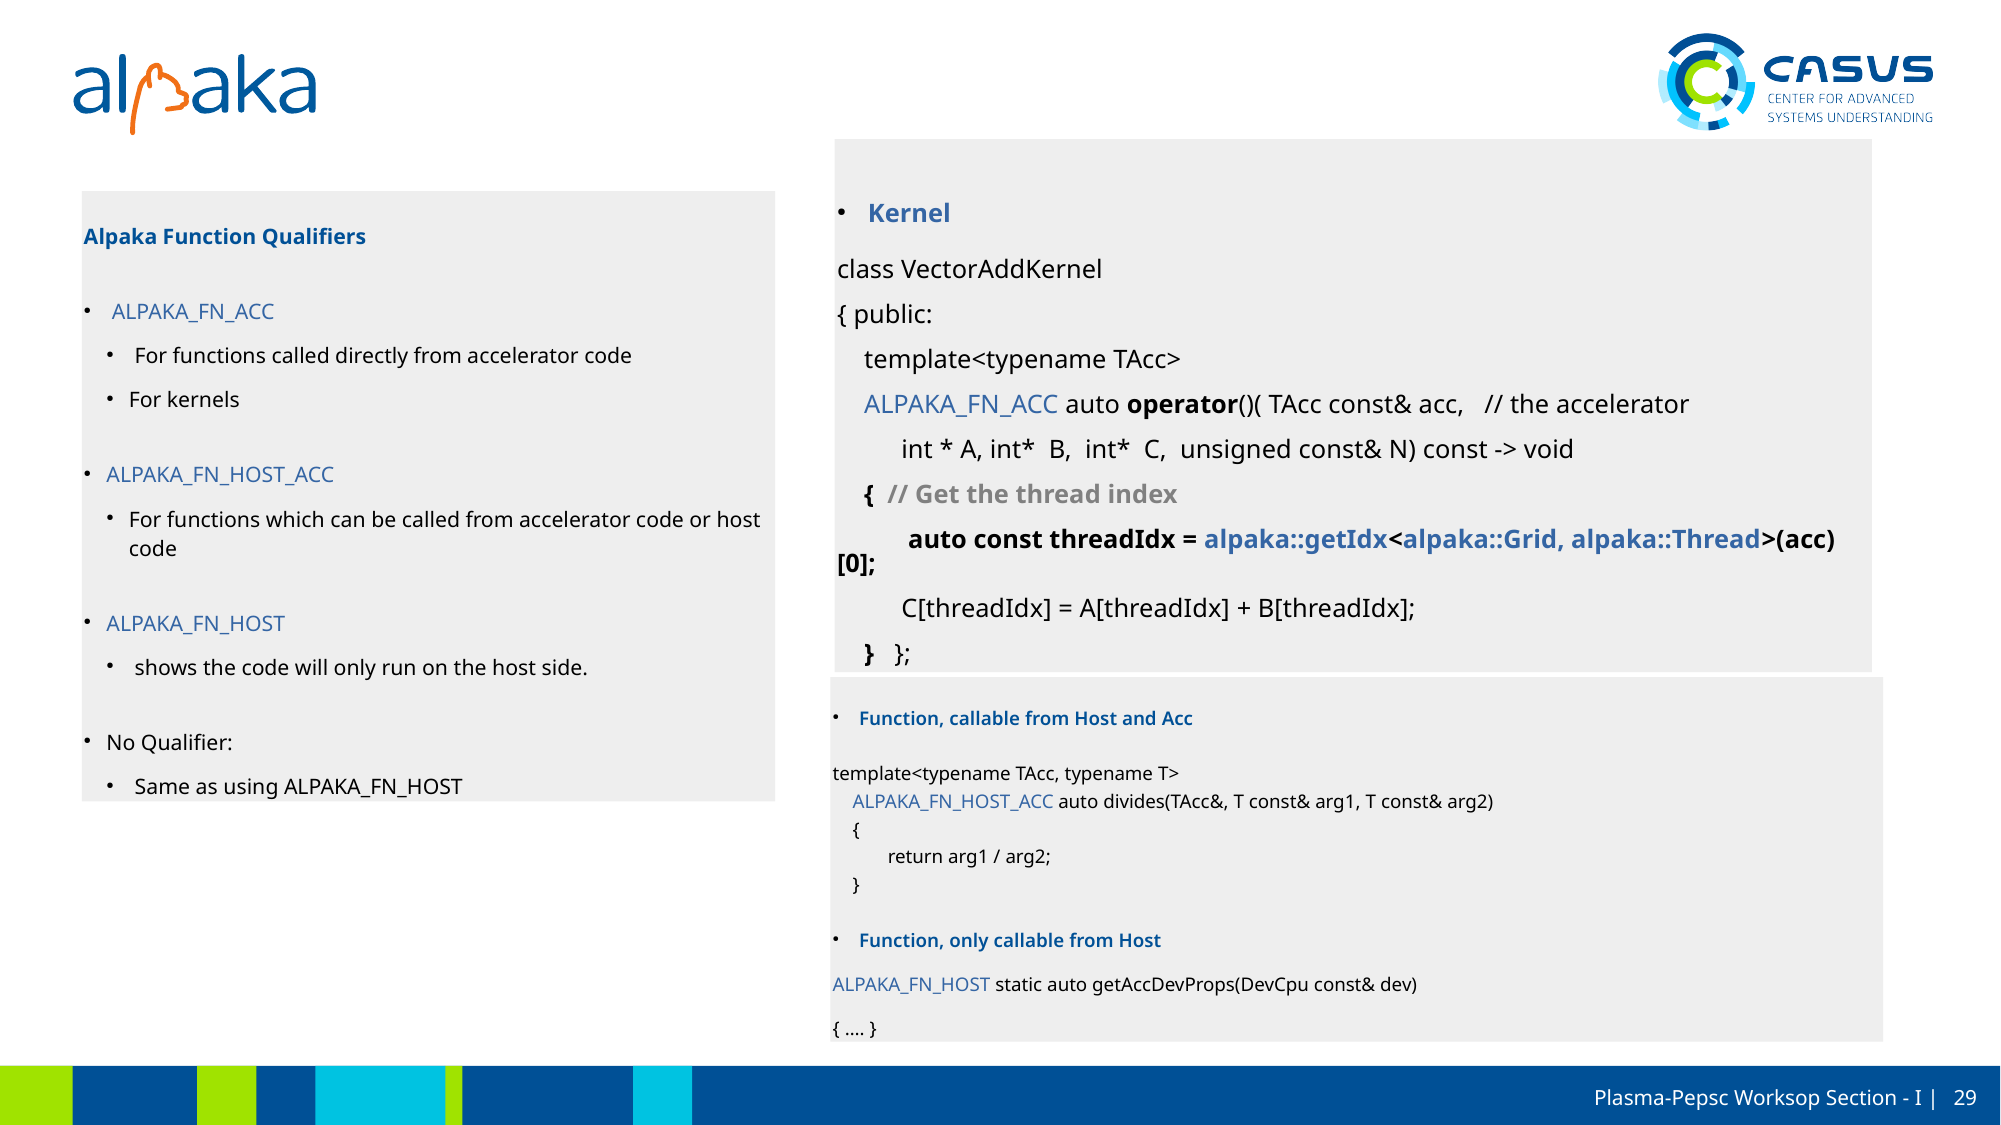

Kernel
class VectorAddKernel
{ public:
 template<typename TAcc>
 ALPAKA_FN_ACC auto operator()( TAcc const& acc, // the accelerator
 	int * A, int* B, int* C, unsigned const& N) const -> void
 { // Get the thread index
 	 auto const threadIdx = alpaka::getIdx<alpaka::Grid, alpaka::Thread>(acc)[0];
 	C[threadIdx] = A[threadIdx] + B[threadIdx];
 } };
# Alpaka Function Qualifiers
 ALPAKA_FN_ACC
 For functions called directly from accelerator code
For kernels
ALPAKA_FN_HOST_ACC
For functions which can be called from accelerator code or host code
ALPAKA_FN_HOST
 shows the code will only run on the host side.
No Qualifier:
 Same as using ALPAKA_FN_HOST
Function, callable from Host and Acc
template<typename TAcc, typename T>
 ALPAKA_FN_HOST_ACC auto divides(TAcc&, T const& arg1, T const& arg2)
 {
 	return arg1 / arg2;
 }
Function, only callable from Host
ALPAKA_FN_HOST static auto getAccDevProps(DevCpu const& dev)
{ …. }
Plasma-Pepsc Worksop Section - I
29